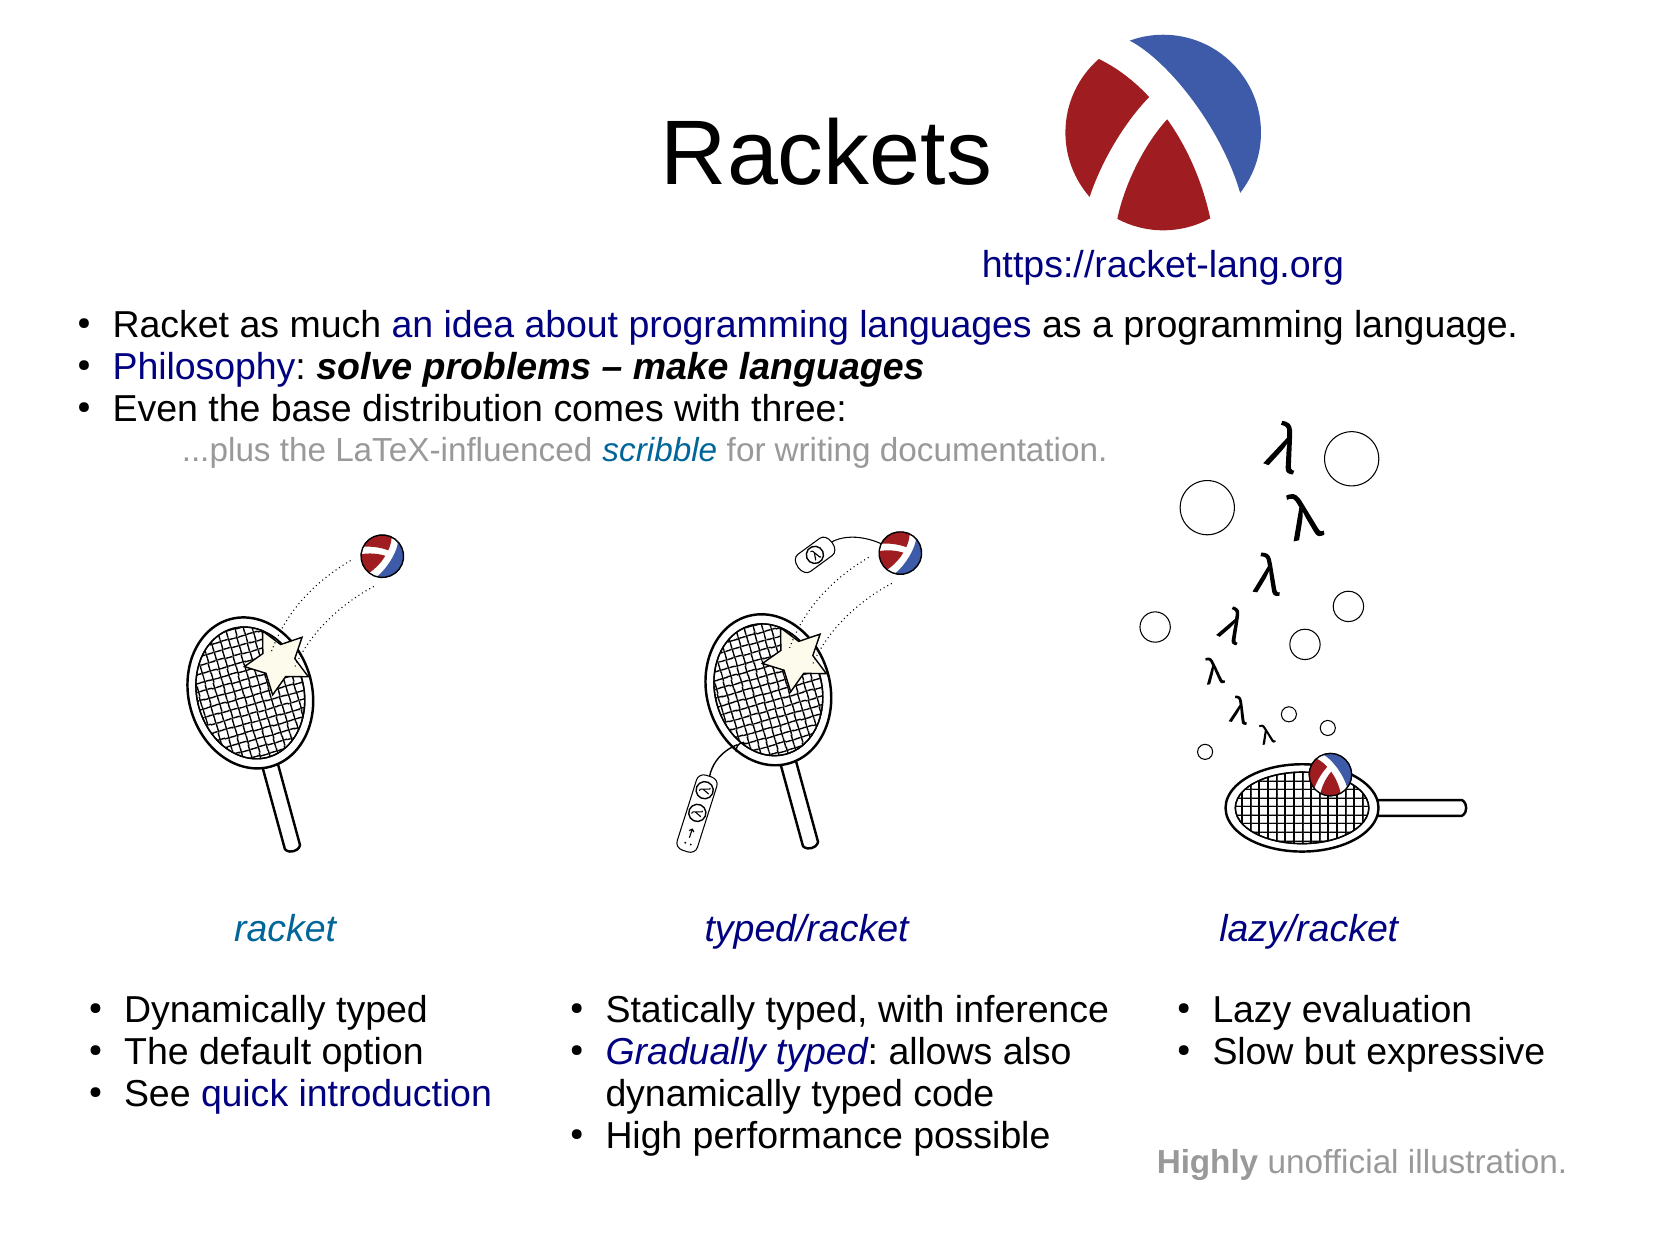

https://racket-lang.org
# Rackets
Racket as much an idea about programming languages as a programming language.
Philosophy: solve problems – make languages
Even the base distribution comes with three:
...plus the LaTeX-influenced scribble for writing documentation.
racket
typed/racket
lazy/racket
Dynamically typed
The default option
See quick introduction
Statically typed, with inference
Gradually typed: allows also
dynamically typed code
High performance possible
Lazy evaluation
Slow but expressive
Highly unofficial illustration.